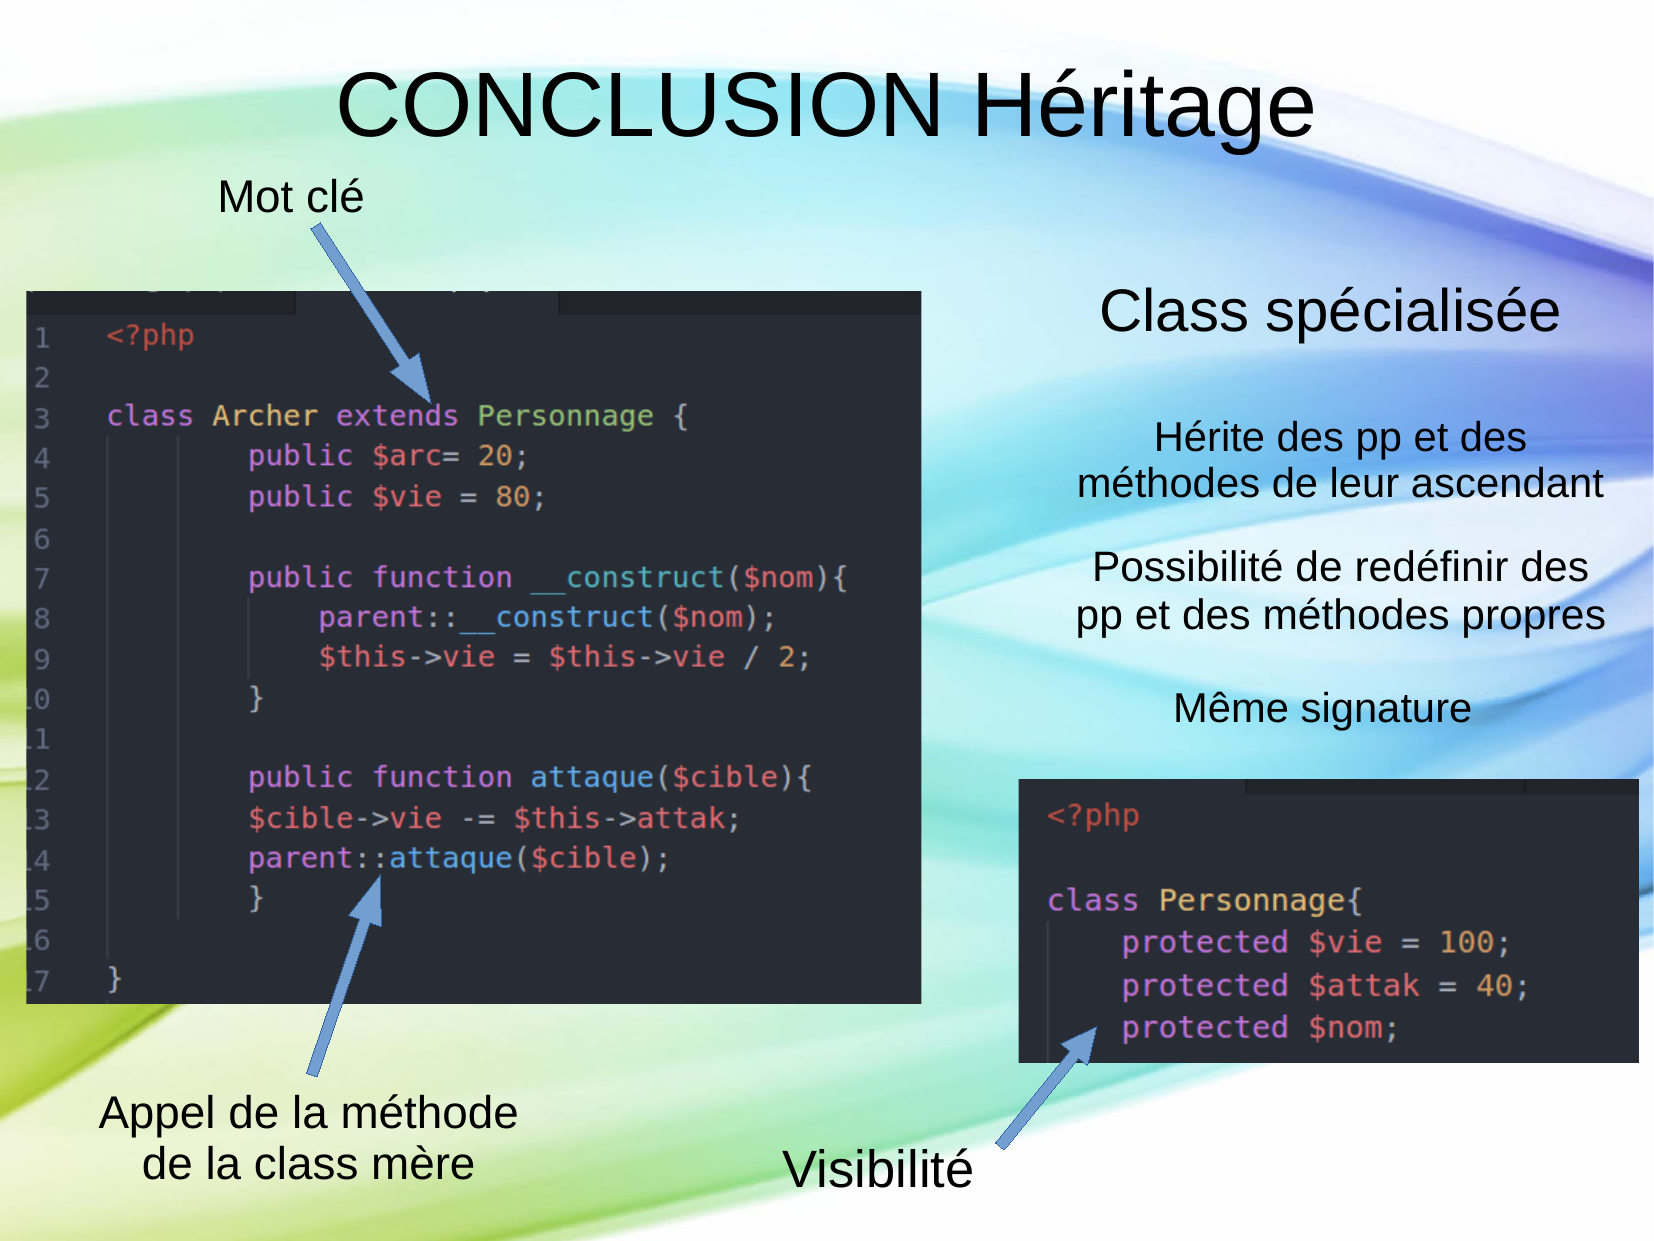

# CONCLUSION Héritage
Mot clé
Class spécialisée
Hérite des pp et des méthodes de leur ascendant
Possibilité de redéfinir des pp et des méthodes propres
Même signature
Appel de la méthode de la class mère
Visibilité